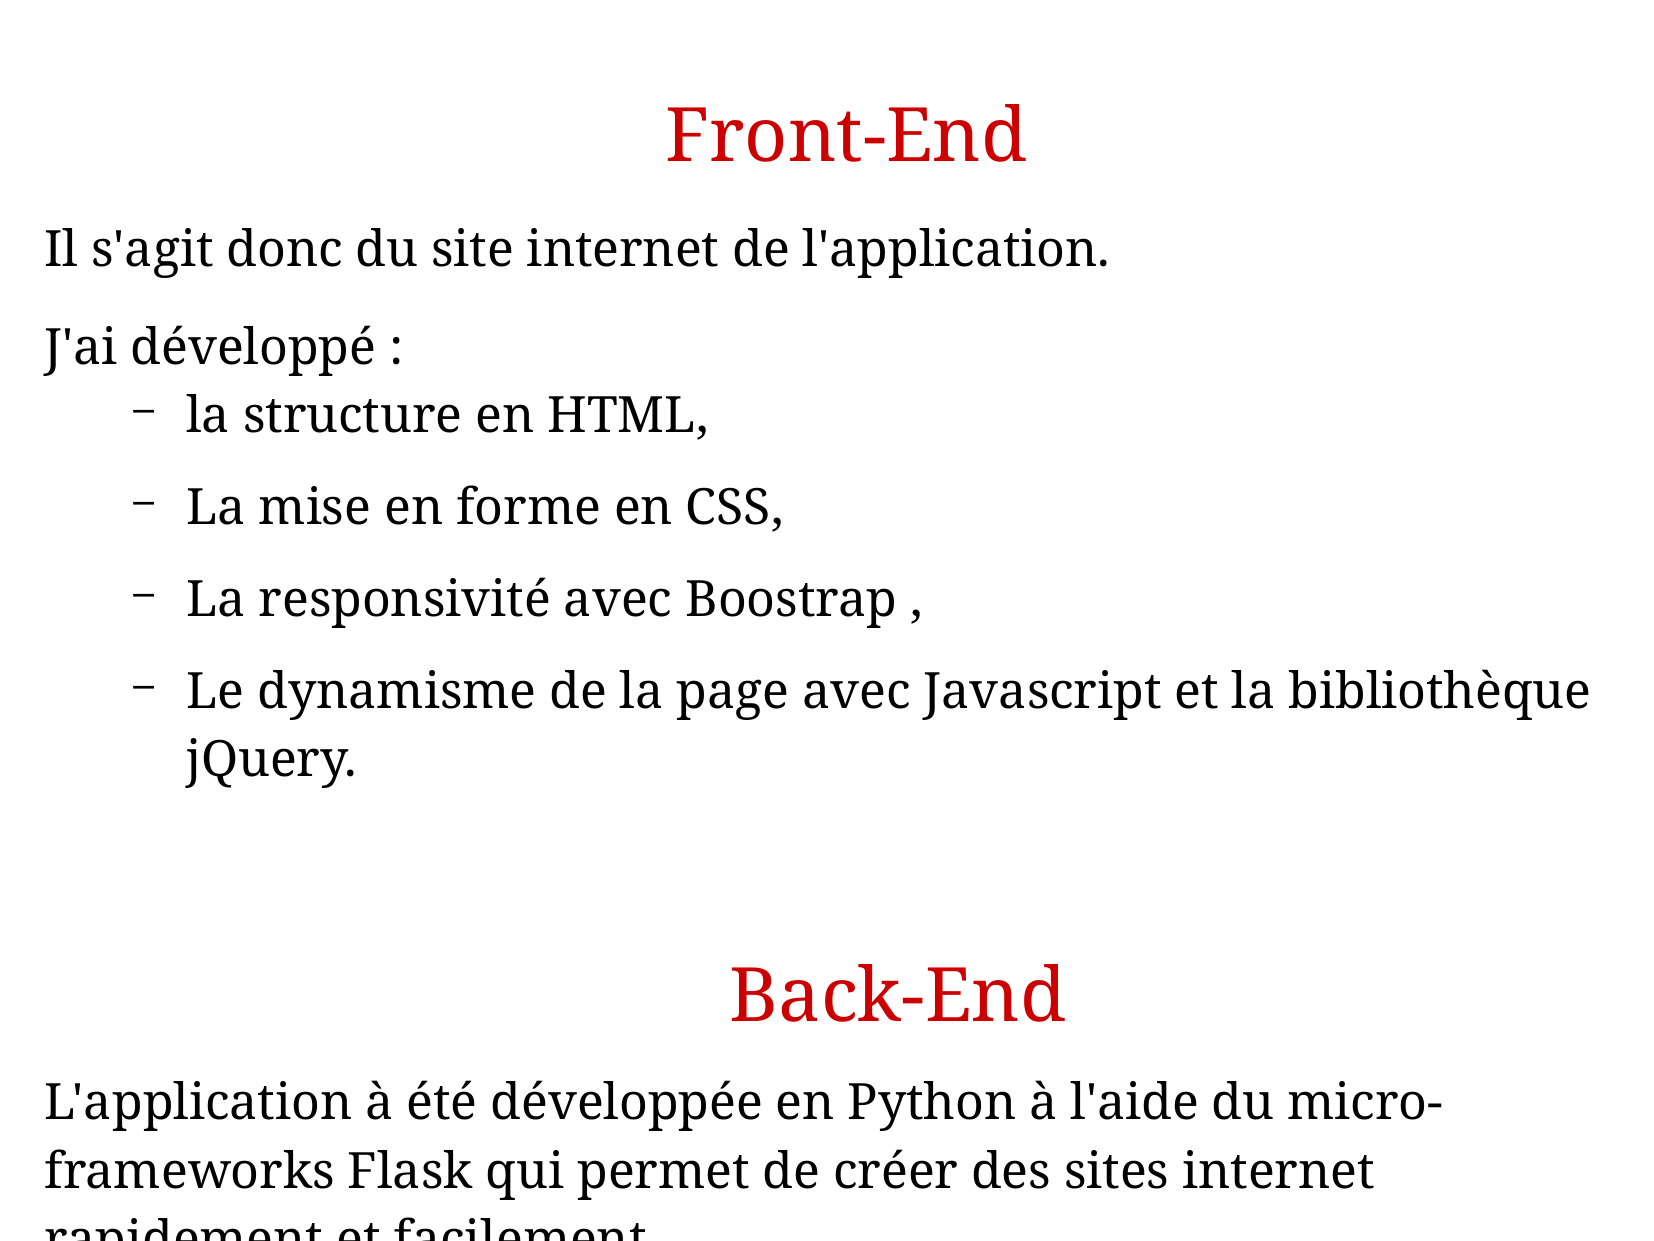

# Front-End
Il s'agit donc du site internet de l'application.
J'ai développé :
la structure en HTML,
La mise en forme en CSS,
La responsivité avec Boostrap ,
Le dynamisme de la page avec Javascript et la bibliothèque jQuery.
Back-End
L'application à été développée en Python à l'aide du micro-frameworks Flask qui permet de créer des sites internet rapidement et facilement.